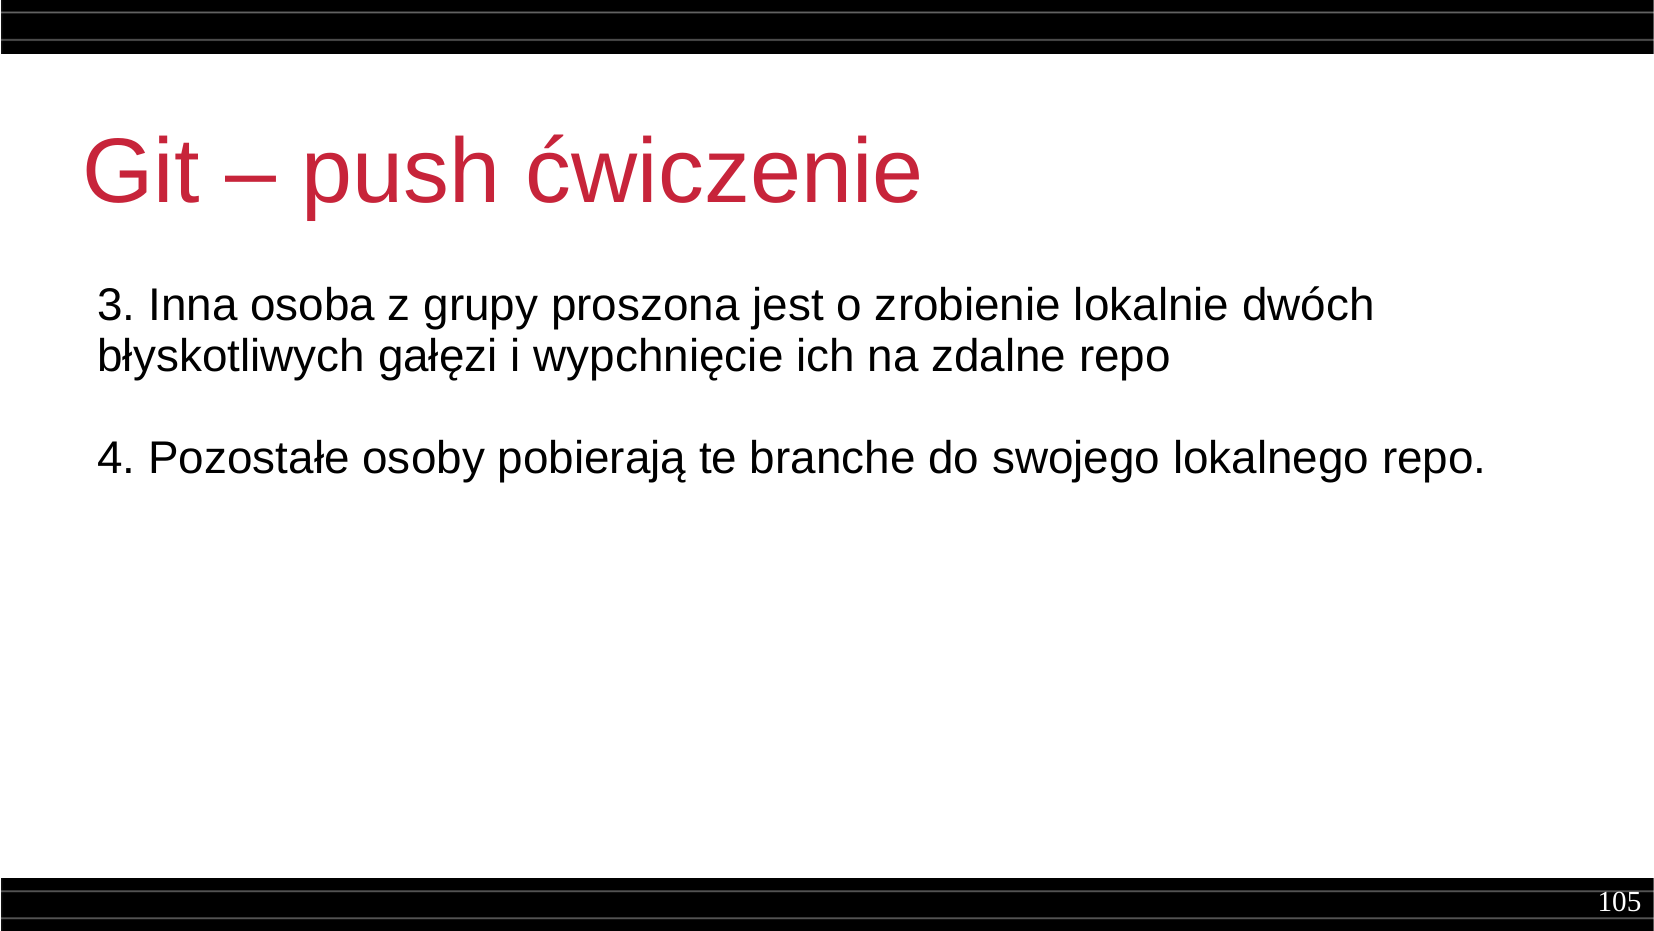

# Git – push ćwiczenie
3. Inna osoba z grupy proszona jest o zrobienie lokalnie dwóch błyskotliwych gałęzi i wypchnięcie ich na zdalne repo
4. Pozostałe osoby pobierają te branche do swojego lokalnego repo.